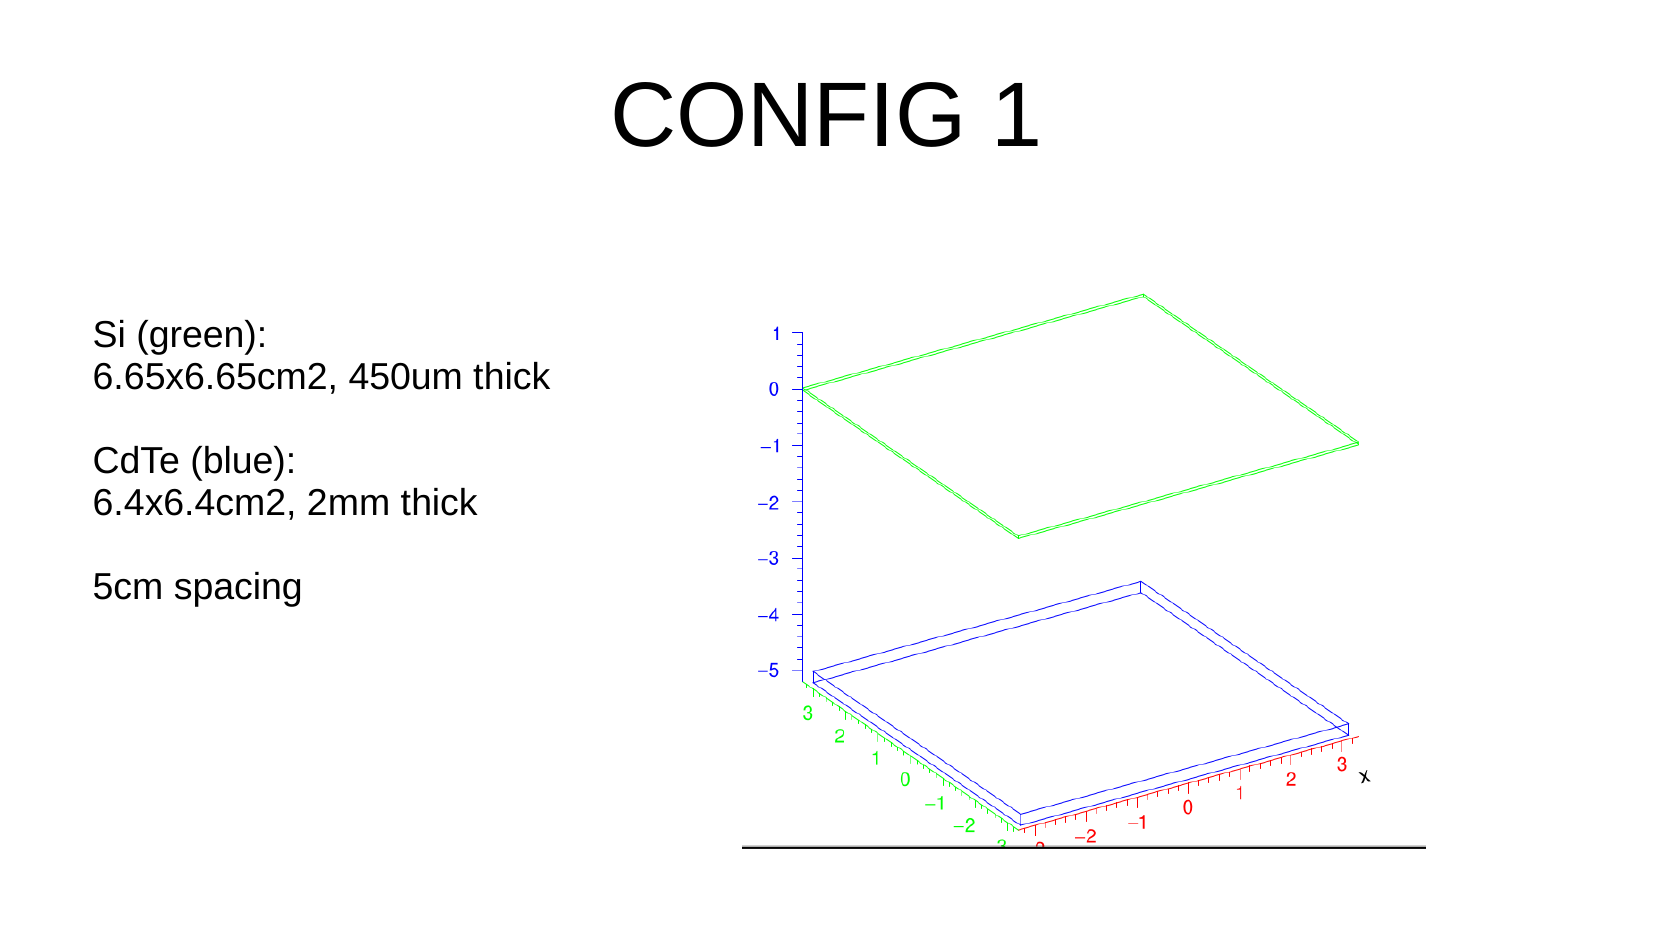

# CONFIG 1
Si (green):
6.65x6.65cm2, 450um thick
CdTe (blue):
6.4x6.4cm2, 2mm thick
5cm spacing